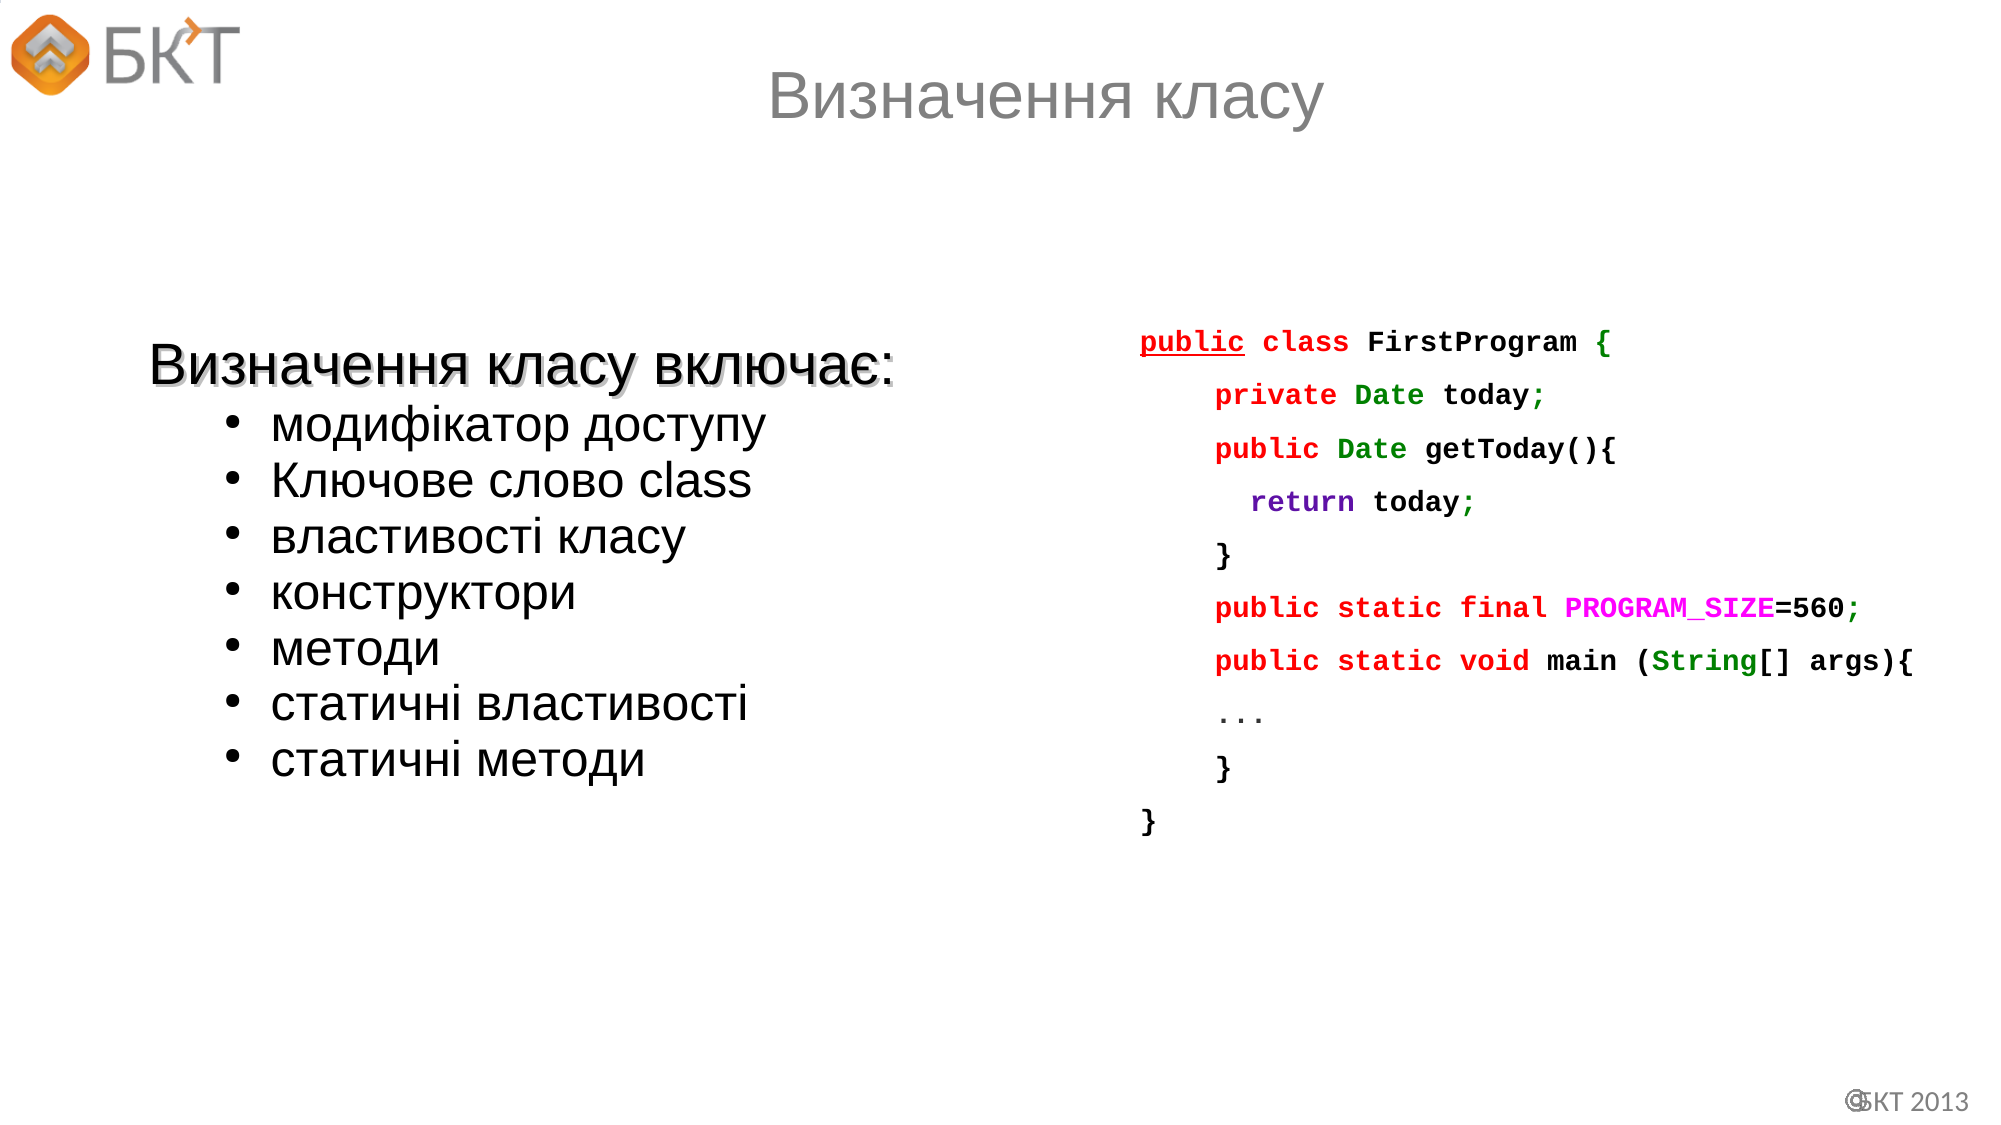

Визначення класу
public class FirstProgram {
	private Date today;
	public Date getToday(){
	 return today;
	}
	public static final PROGRAM_SIZE=560;
	public static void main (String[] args){
	...
	}
}
Визначення класу включає:
модифікатор доступу
Ключове слово class
властивості класу
конструктори
методи
статичні властивості
статичні методи
БКТ 2013